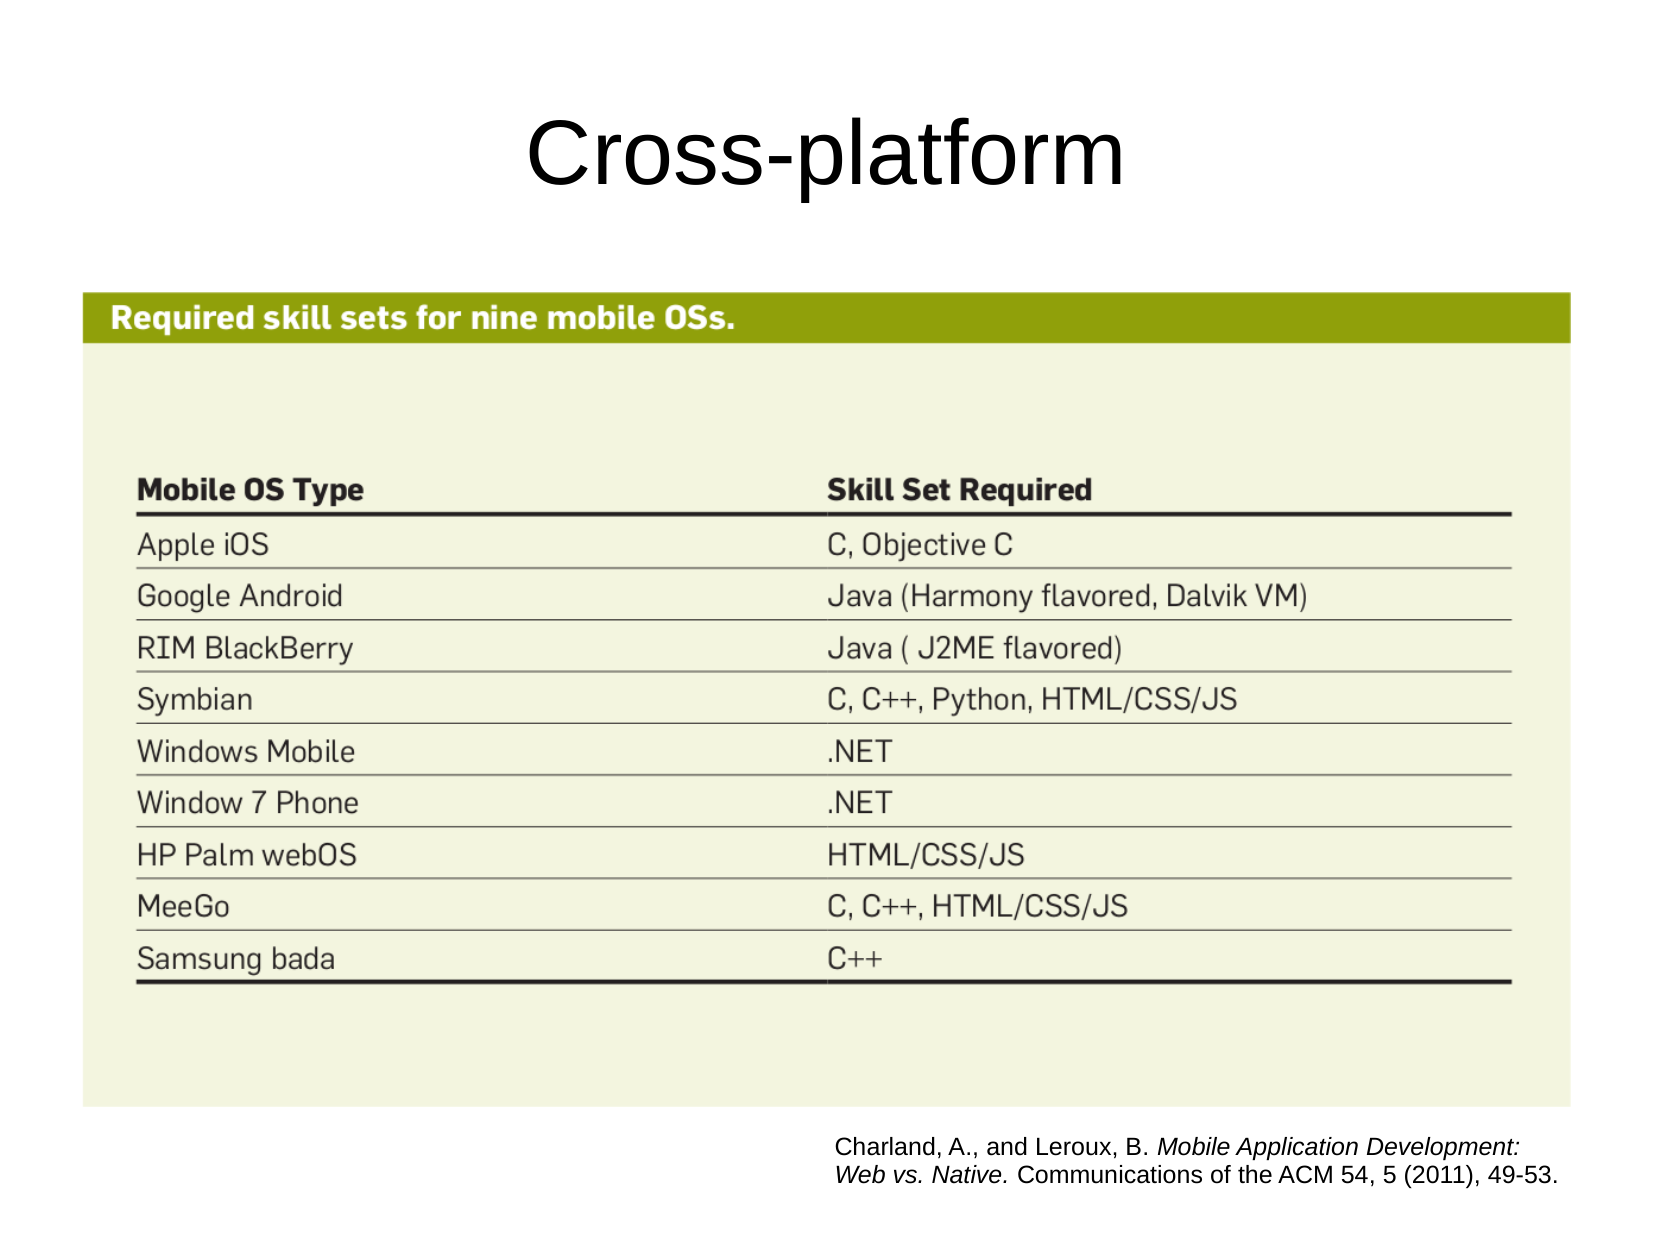

# Cross-platform
Charland, A., and Leroux, B. Mobile Application Development:
Web vs. Native. Communications of the ACM 54, 5 (2011), 49-53.